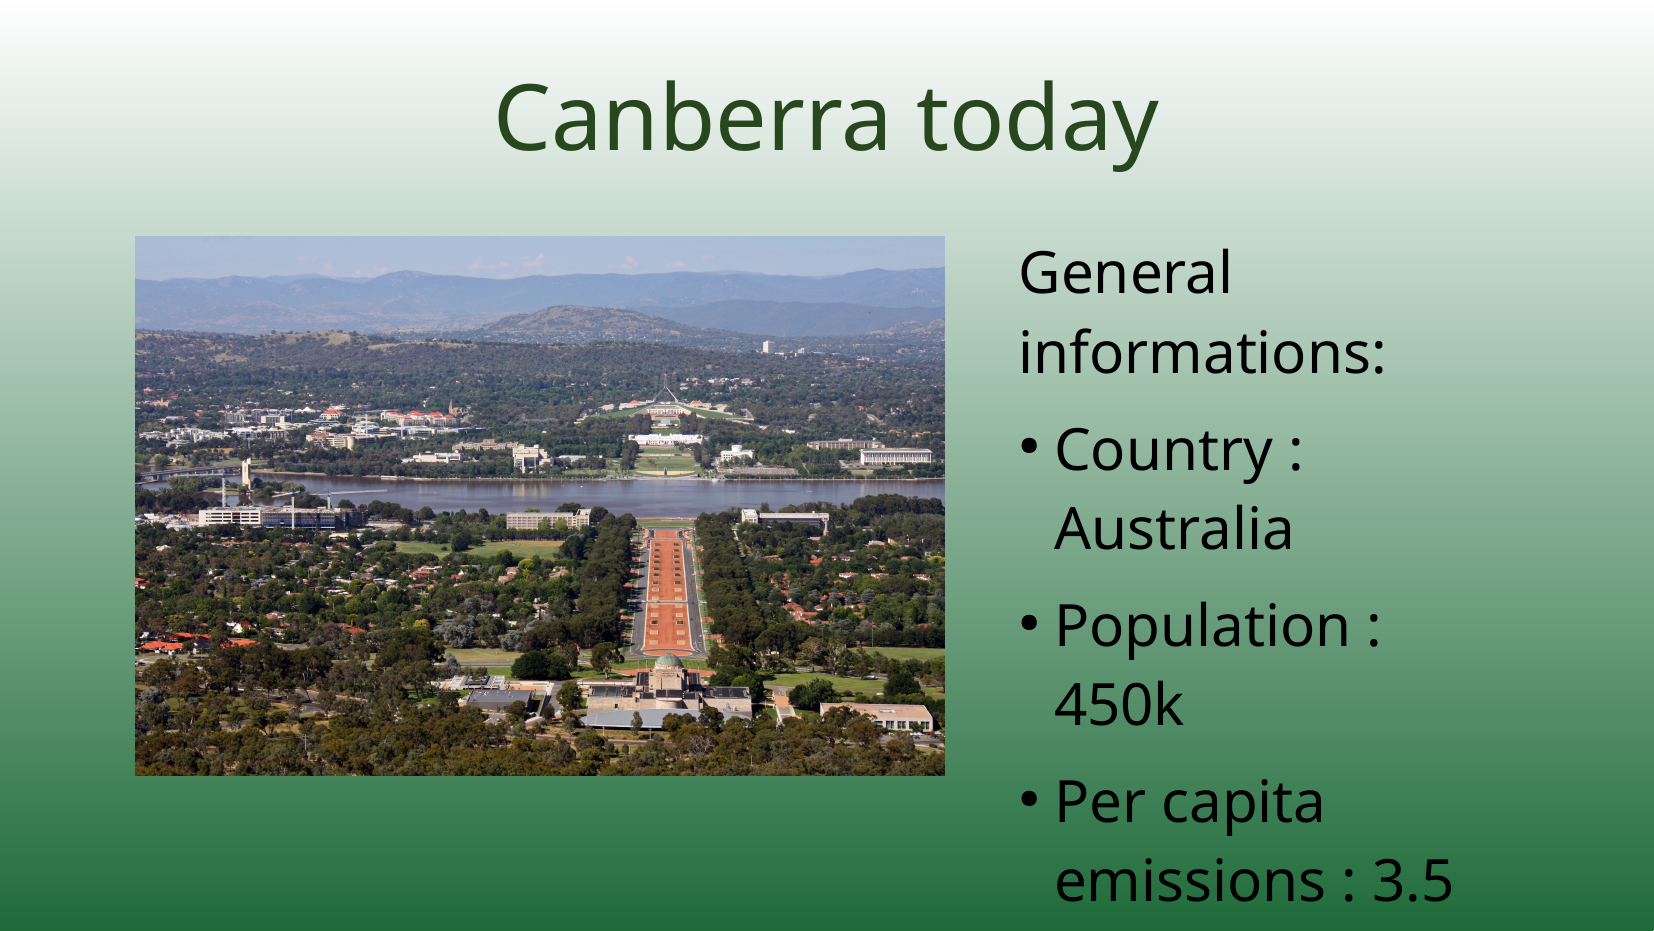

# Canberra today
General informations:
Country : Australia
Population : 450k
Per capita emissions : 3.5 tons of CO2 in 2023
100% renewable energy in 2020, 2021, and 2022